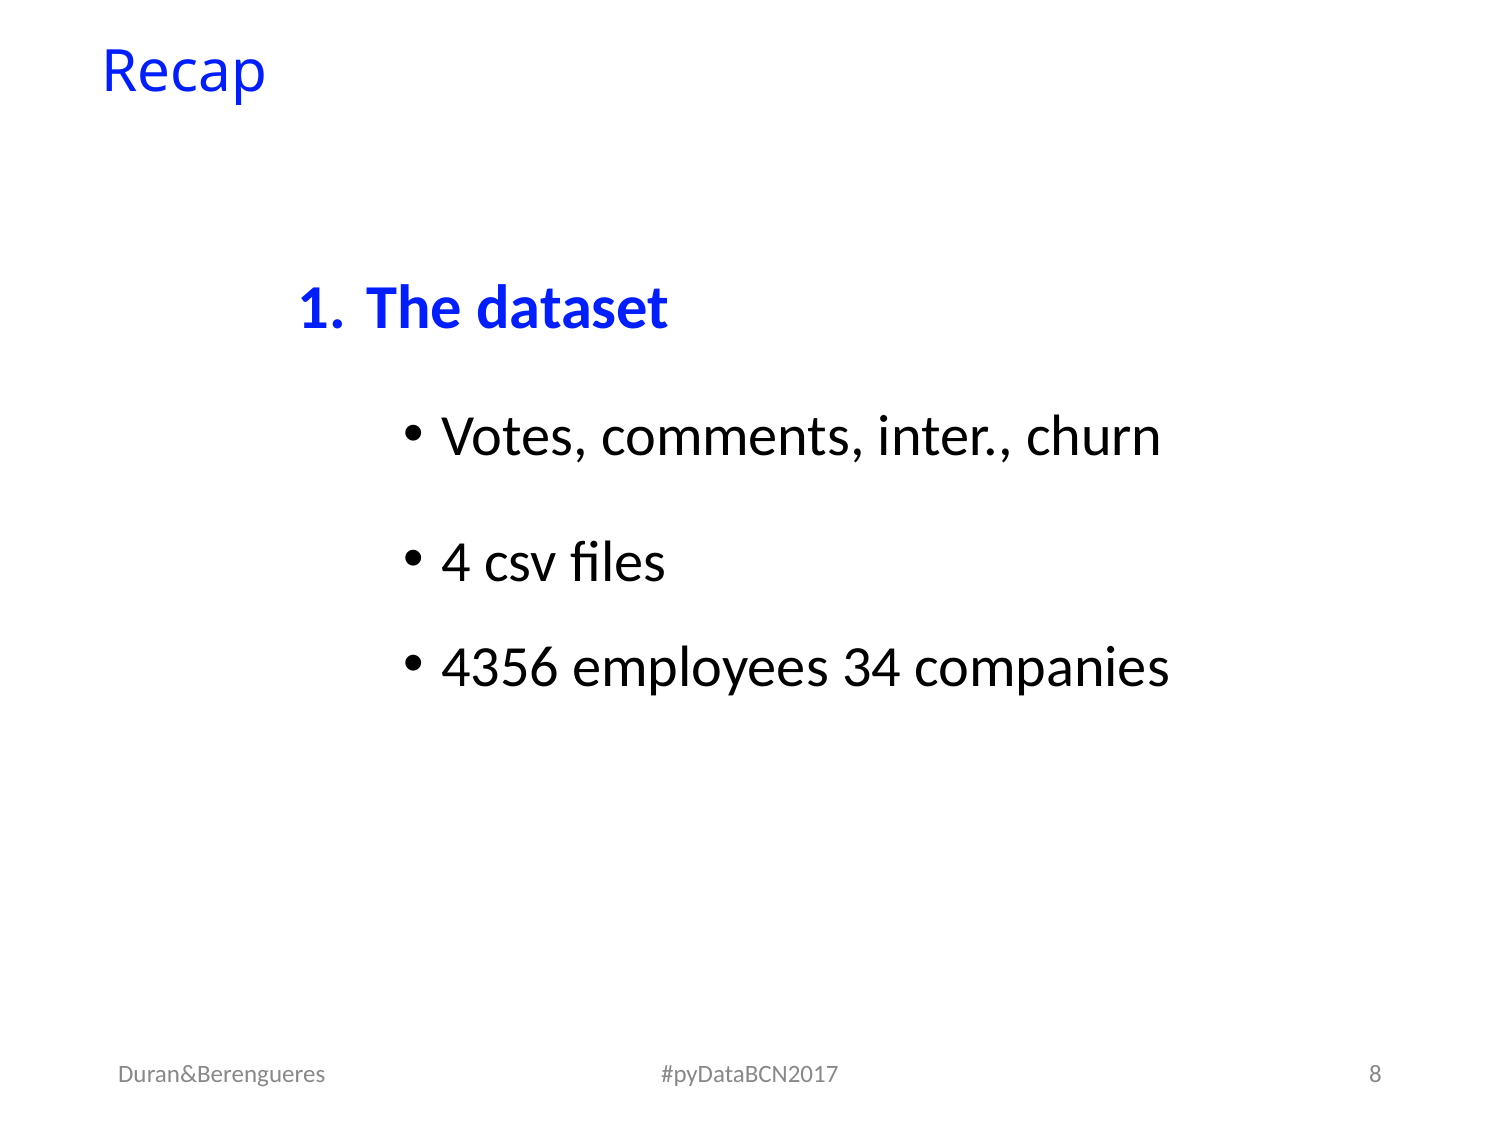

# Recap
The dataset
Votes, comments, inter., churn
4 csv files
4356 employees 34 companies
Duran&Berengueres
#pyDataBCN2017